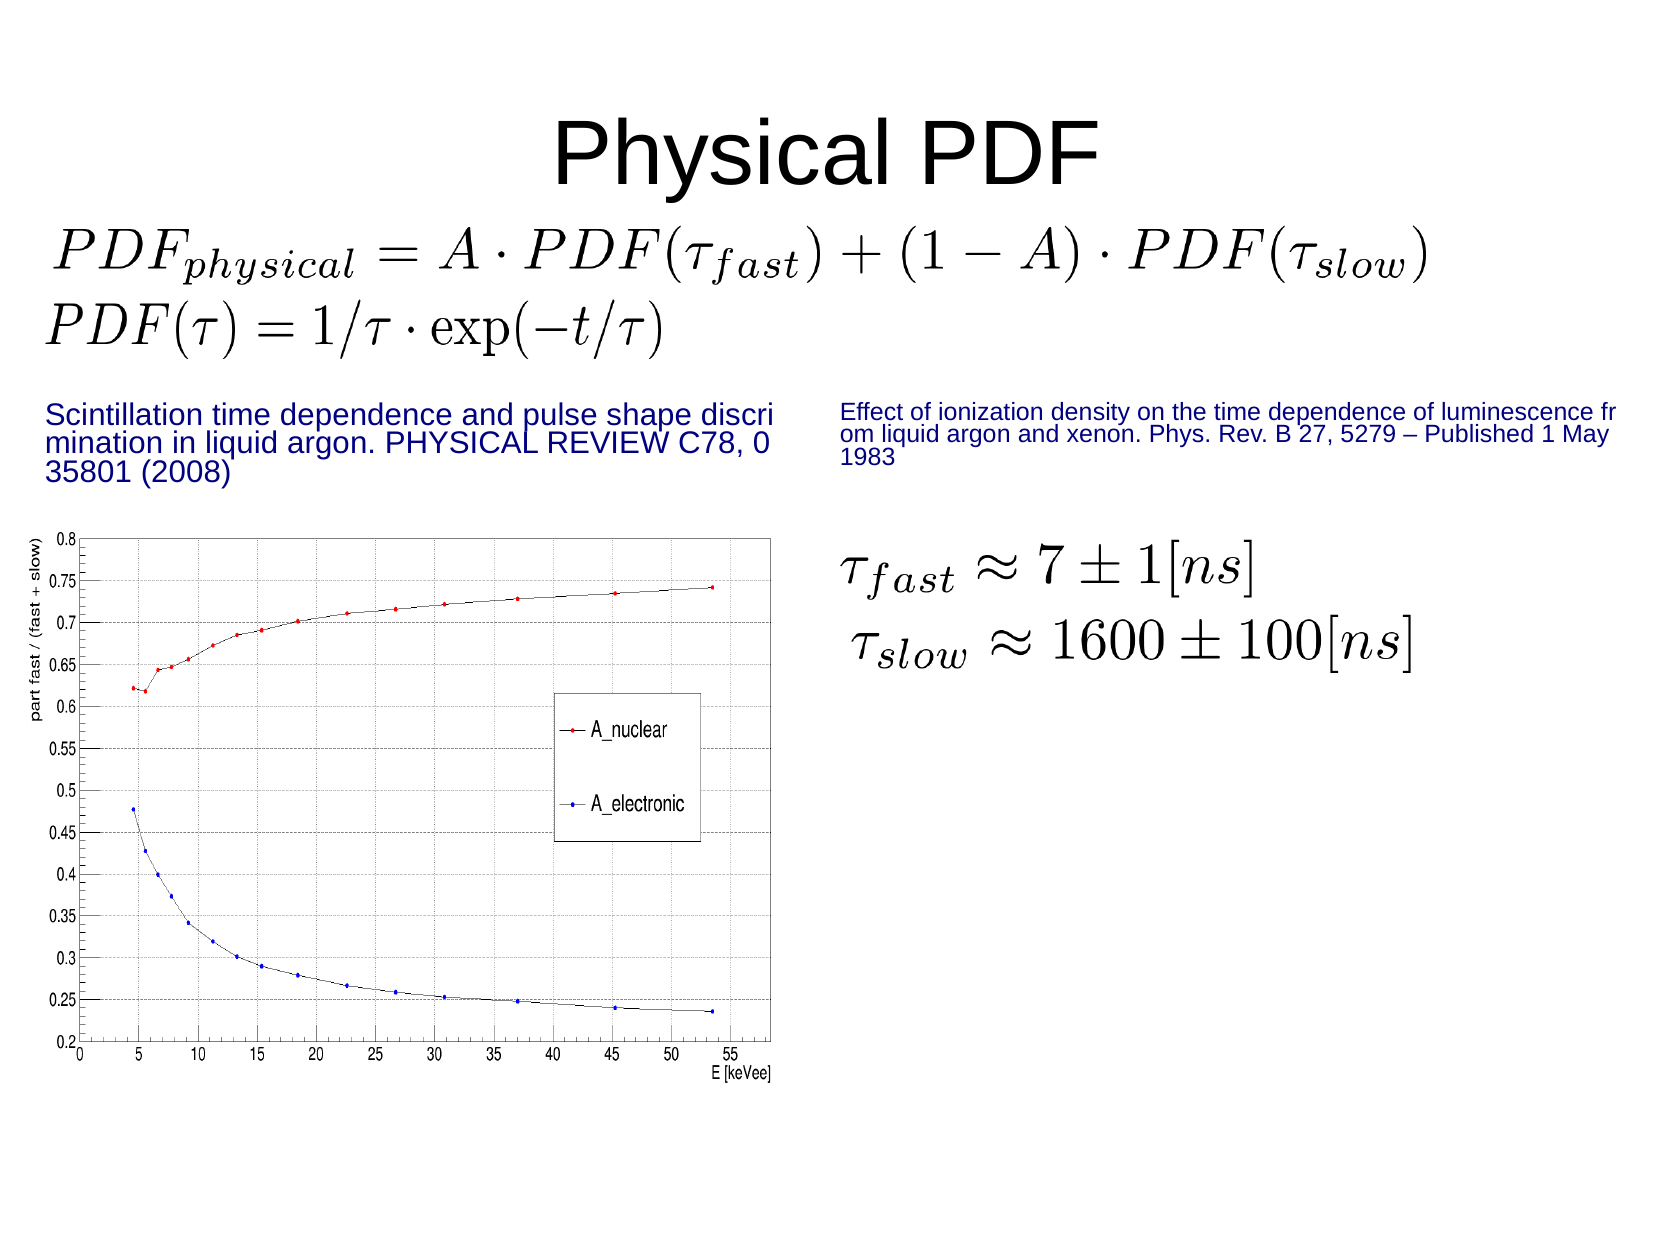

# Physical PDF
Scintillation time dependence and pulse shape discrimination in liquid argon. PHYSICAL REVIEW C78, 035801 (2008)
Effect of ionization density on the time dependence of luminescence from liquid argon and xenon. Phys. Rev. B 27, 5279 – Published 1 May 1983